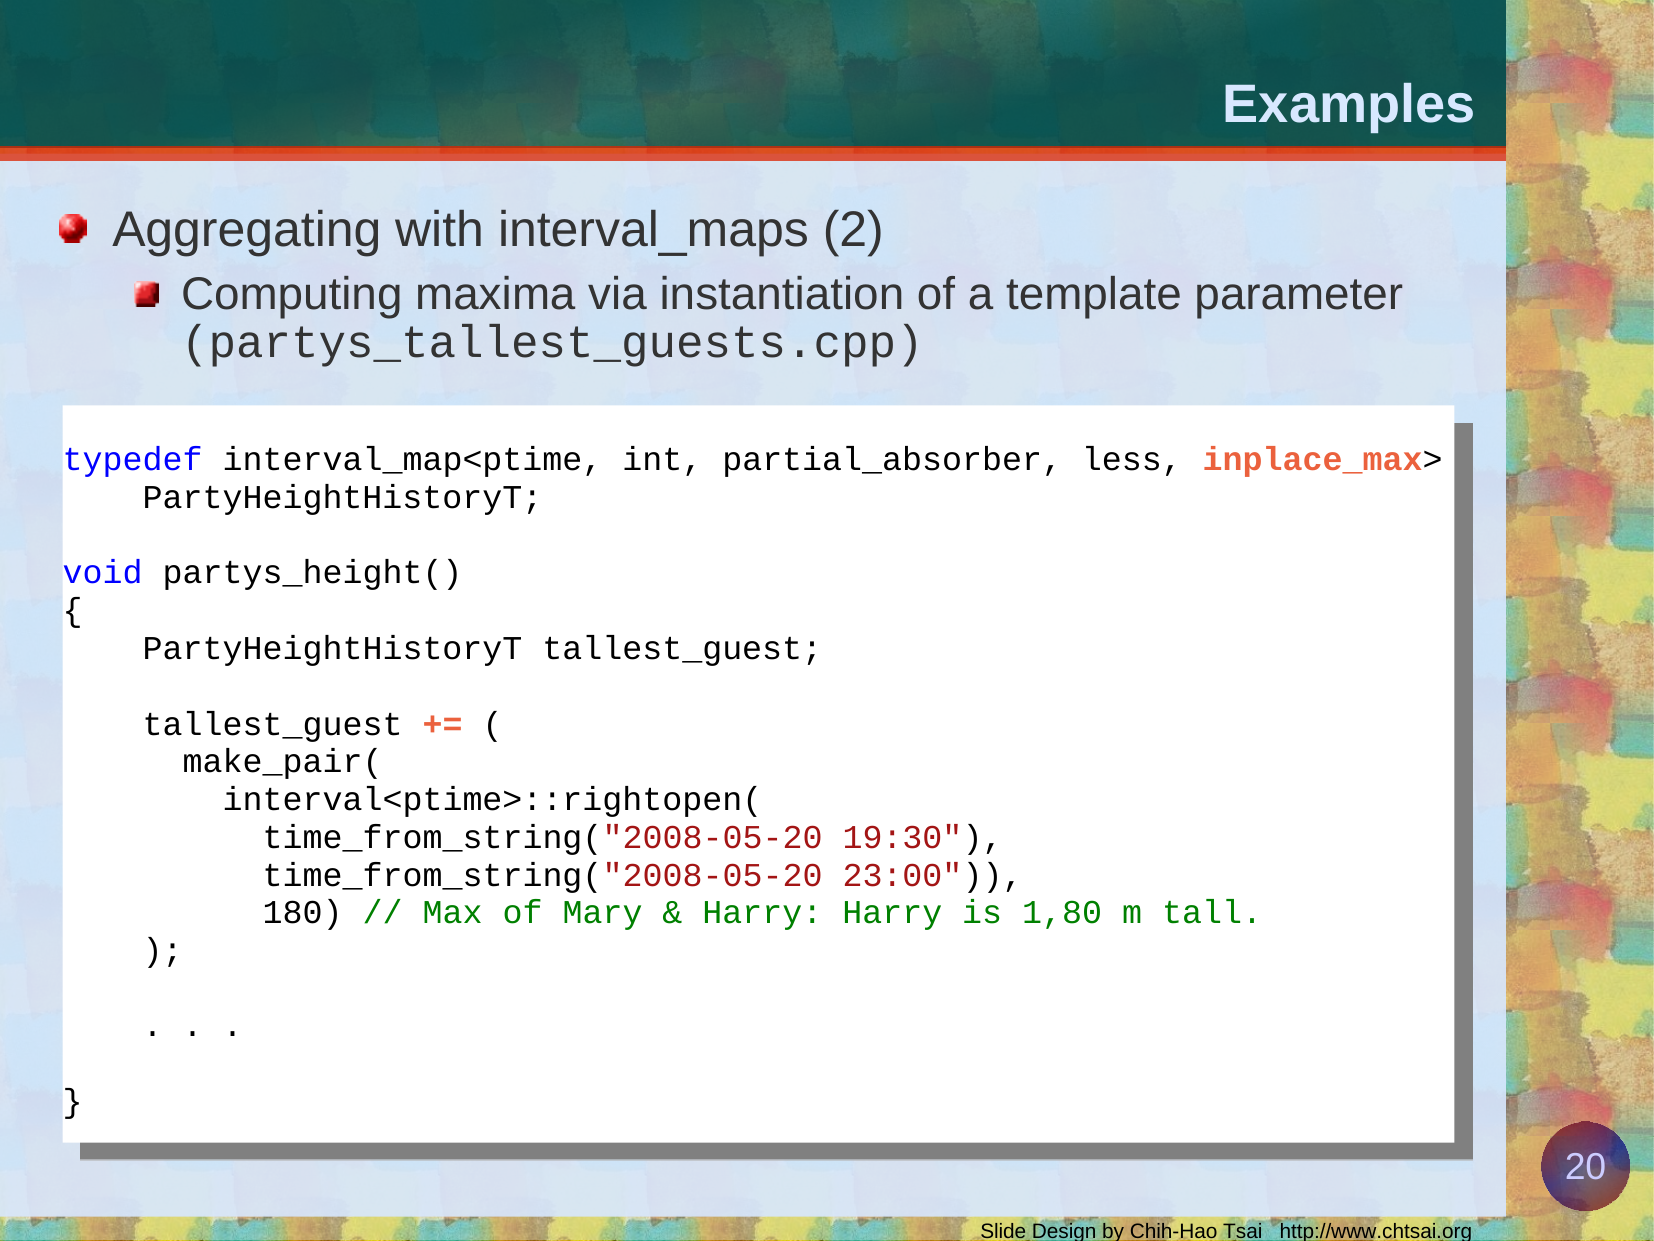

# Examples
Aggregating with interval_maps (2)
Computing maxima via instantiation of a template parameter
(partys_tallest_guests.cpp)
typedef interval_map<ptime, int, partial_absorber, less, inplace_max>
 PartyHeightHistoryT;
void partys_height()
{
 PartyHeightHistoryT tallest_guest;
 tallest_guest += (
 make_pair(
 interval<ptime>::rightopen(
 time_from_string("2008-05-20 19:30"),
 time_from_string("2008-05-20 23:00")),
 180) // Max of Mary & Harry: Harry is 1,80 m tall.
 );
 . . .
}